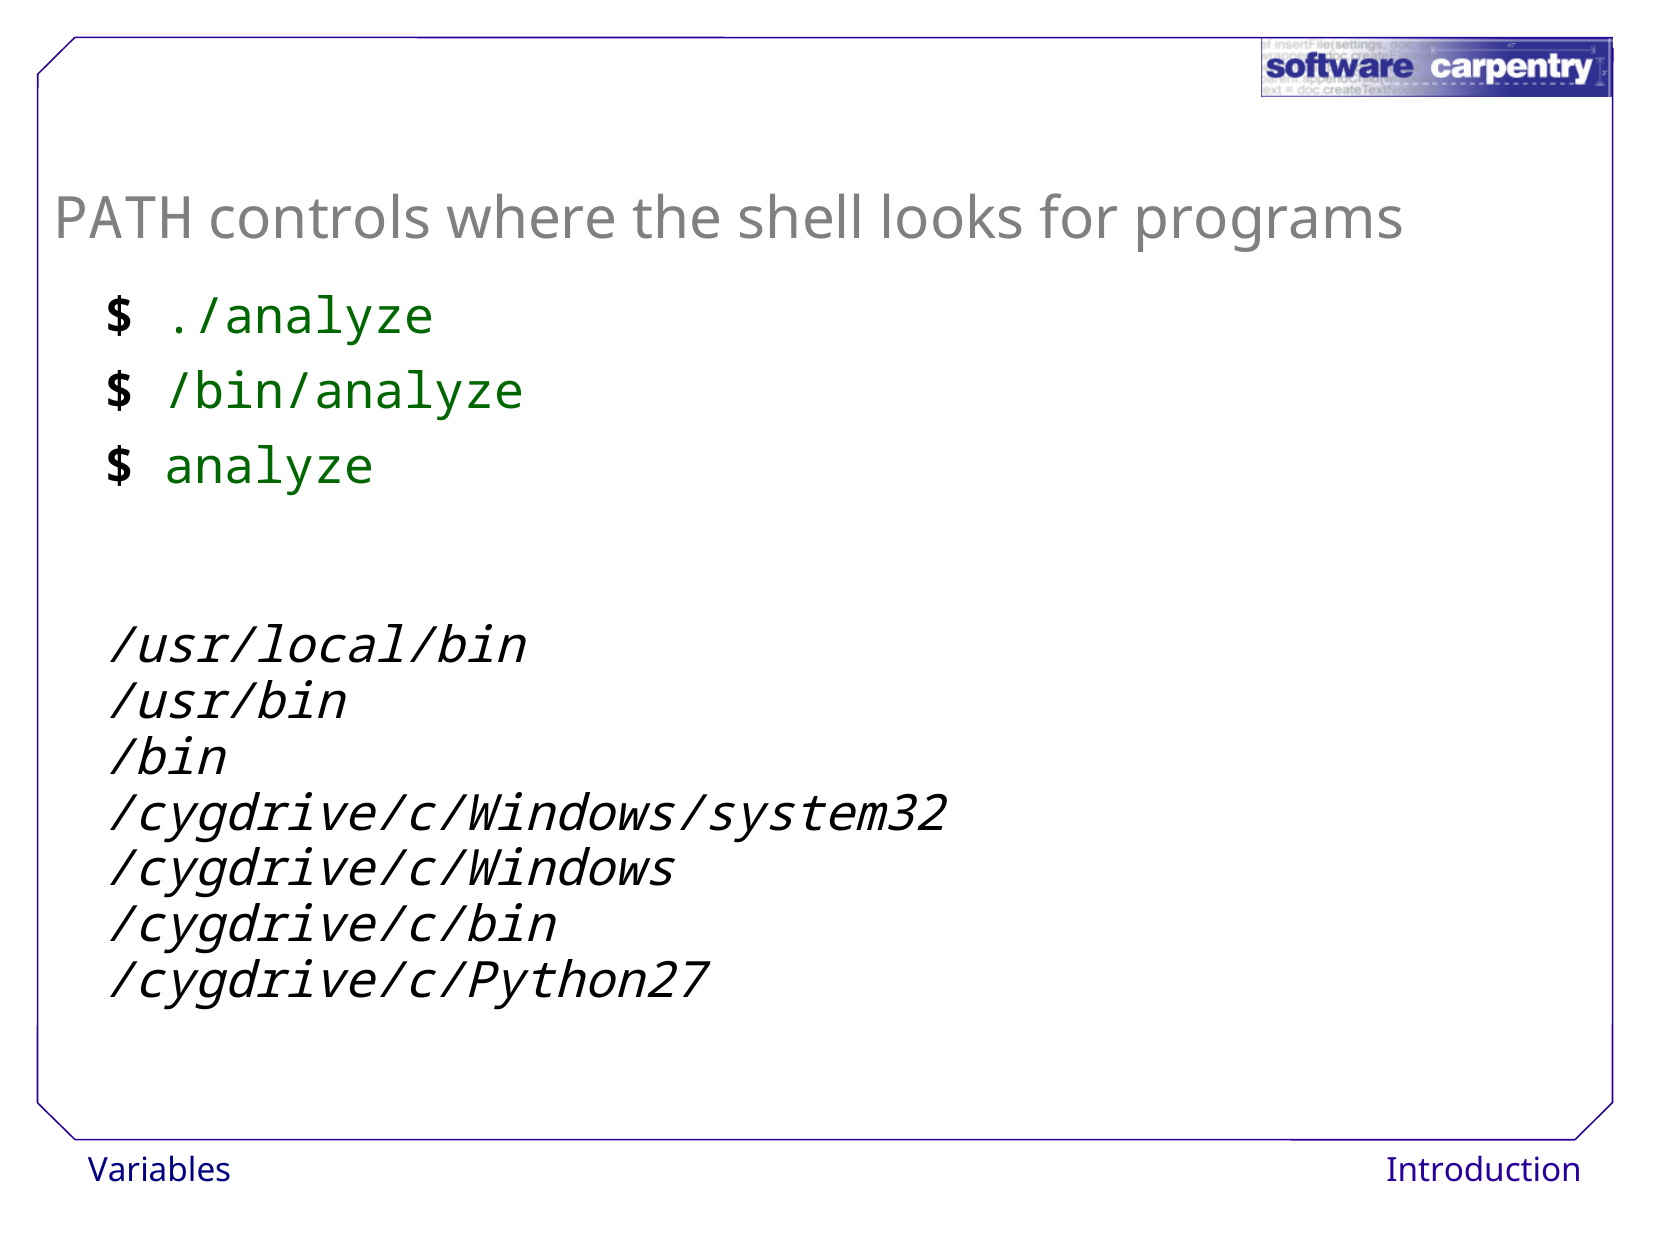

PATH controls where the shell looks for programs
$ ./analyze
$ /bin/analyze
$ analyze
/usr/local/bin
/usr/bin
/bin
/cygdrive/c/Windows/system32
/cygdrive/c/Windows
/cygdrive/c/bin
/cygdrive/c/Python27